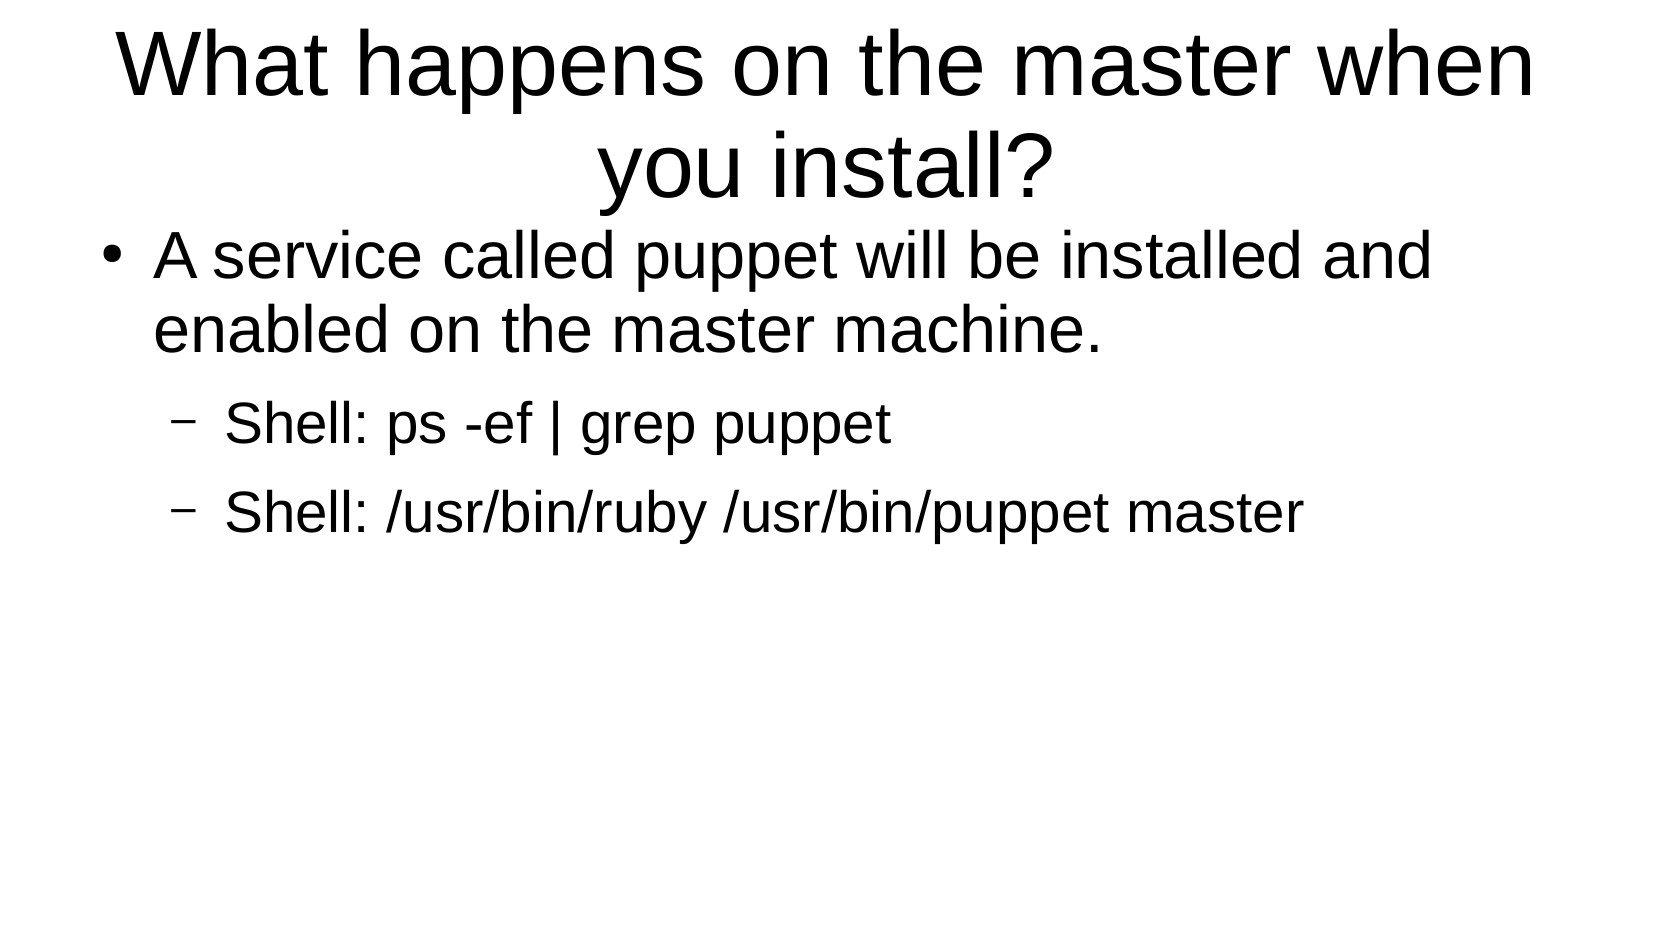

# What happens on the master when you install?
A service called puppet will be installed and enabled on the master machine.
Shell: ps -ef | grep puppet
Shell: /usr/bin/ruby /usr/bin/puppet master